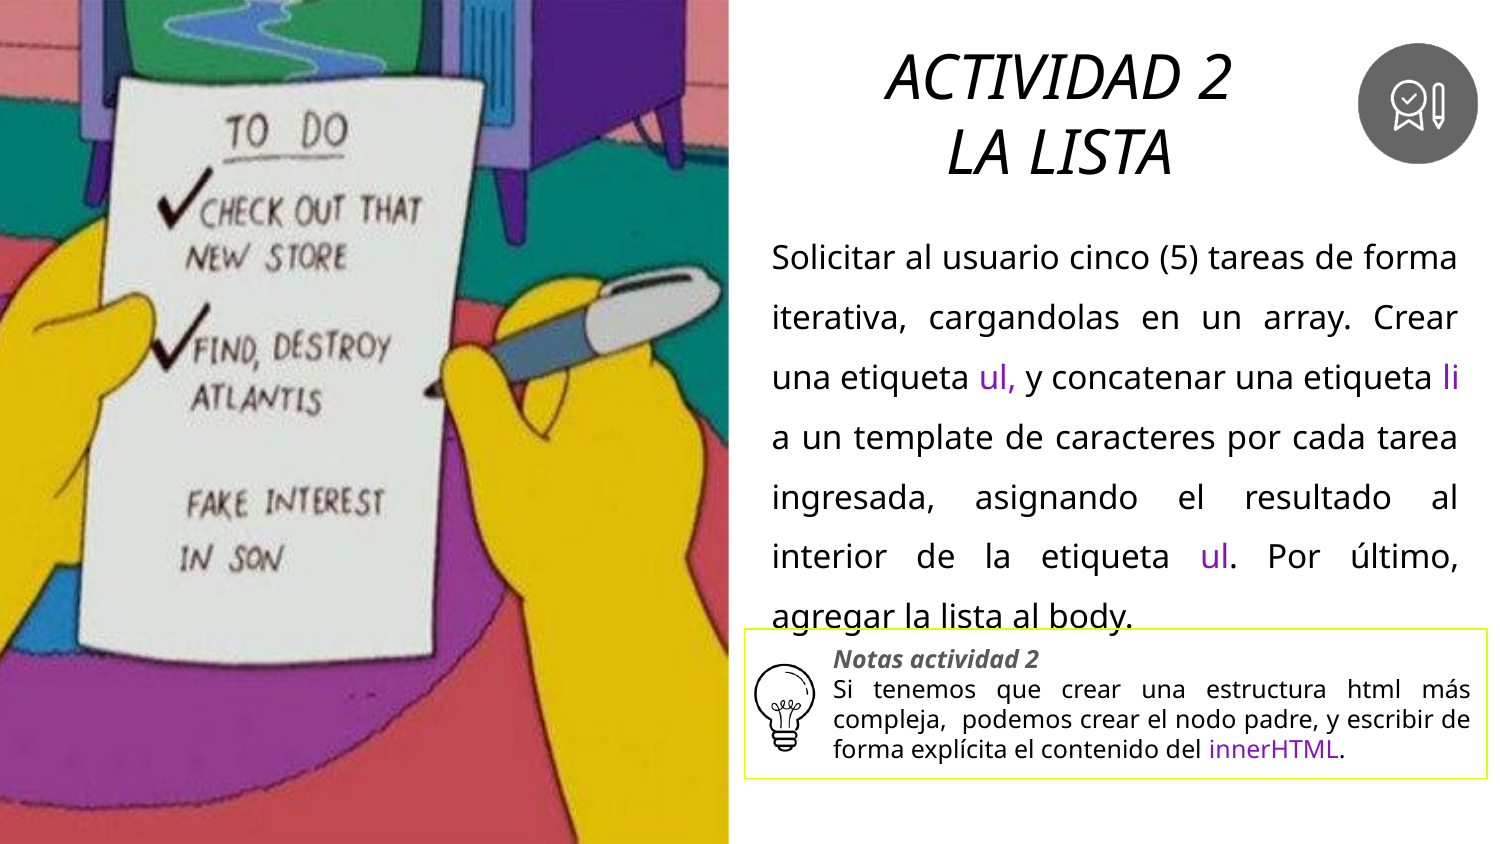

ACTIVIDAD 2
LA LISTA
Solicitar al usuario cinco (5) tareas de forma iterativa, cargandolas en un array. Crear una etiqueta ul, y concatenar una etiqueta li a un template de caracteres por cada tarea ingresada, asignando el resultado al interior de la etiqueta ul. Por último, agregar la lista al body.
Notas actividad 2
Si tenemos que crear una estructura html más compleja, podemos crear el nodo padre, y escribir de forma explícita el contenido del innerHTML.